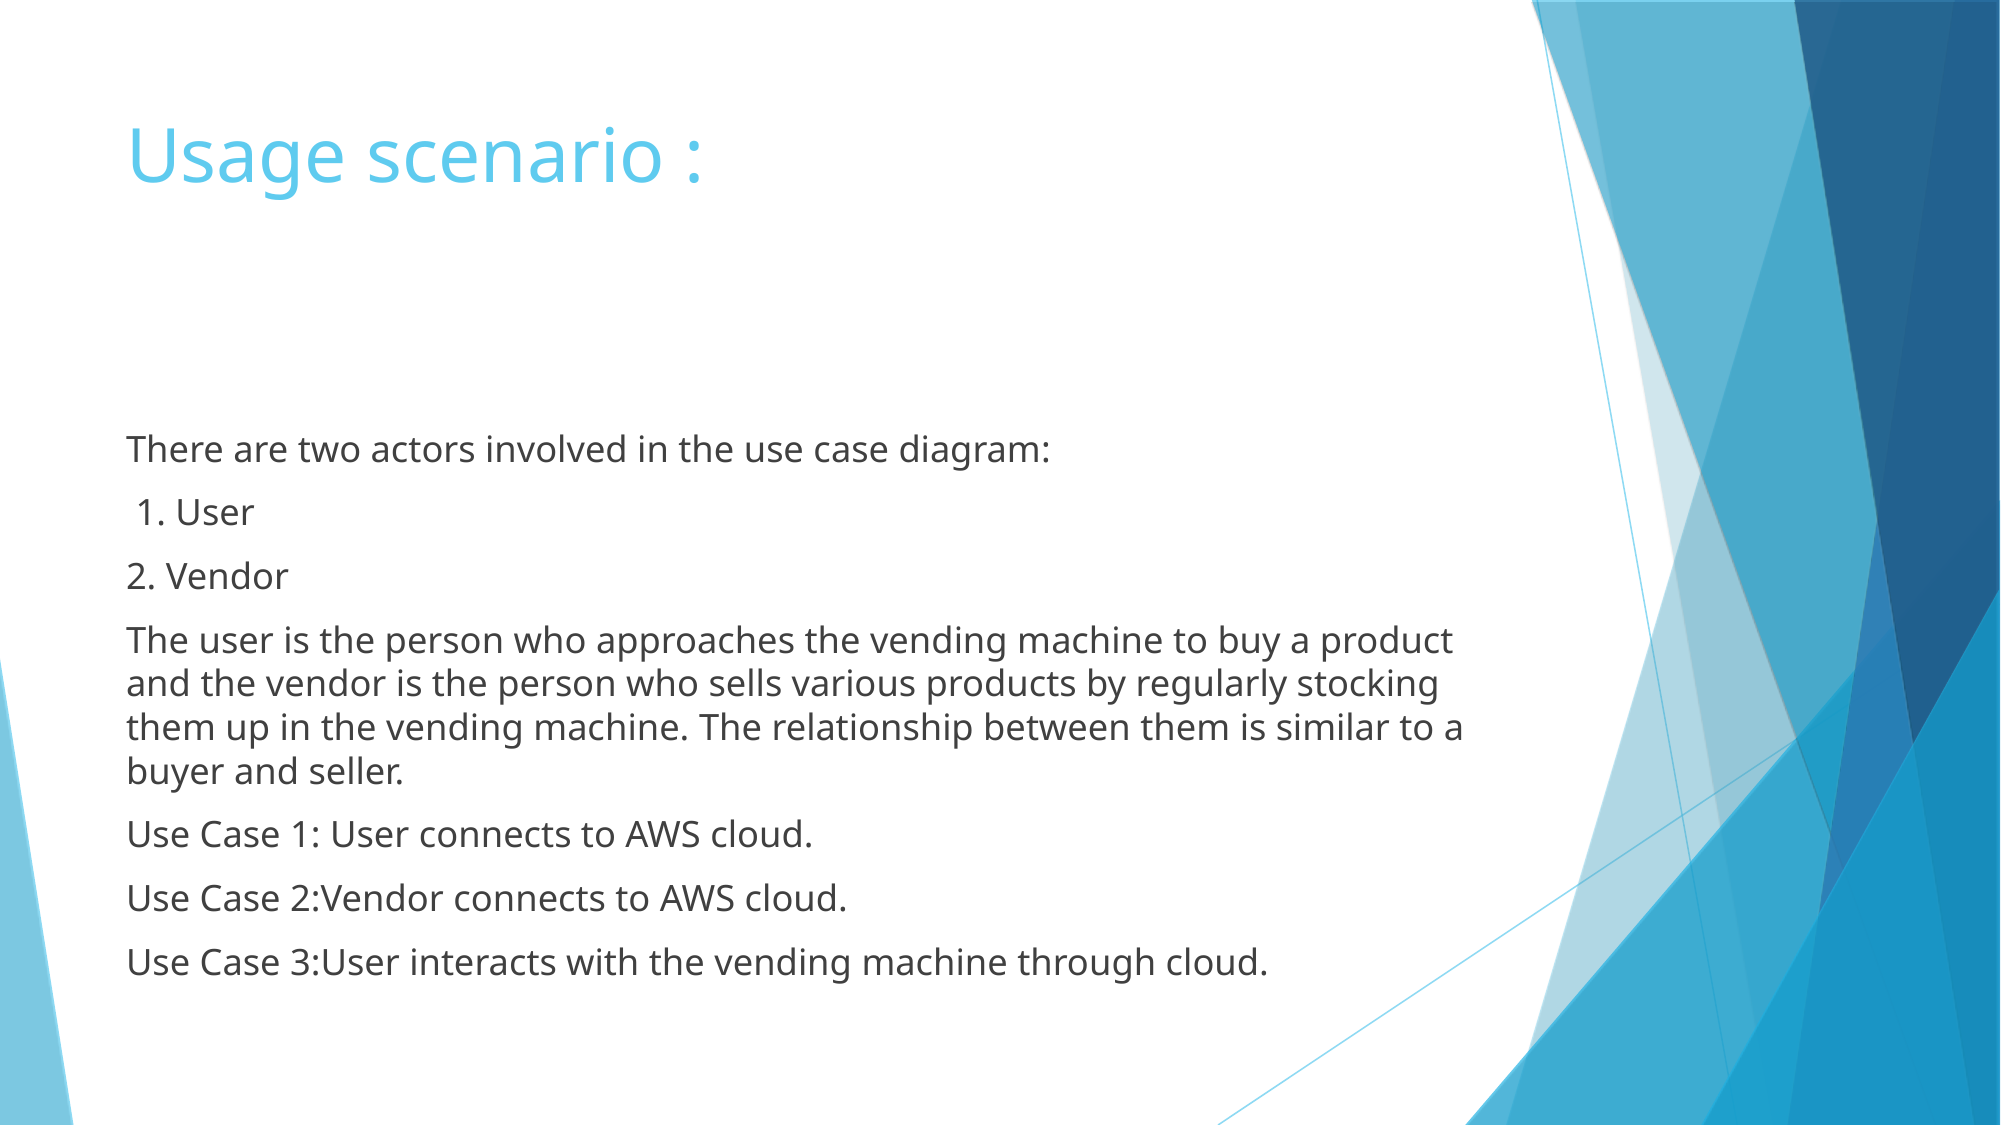

# Usage scenario :
There are two actors involved in the use case diagram:
 1. User
2. Vendor
The user is the person who approaches the vending machine to buy a product and the vendor is the person who sells various products by regularly stocking them up in the vending machine. The relationship between them is similar to a buyer and seller.
Use Case 1: User connects to AWS cloud.
Use Case 2:Vendor connects to AWS cloud.
Use Case 3:User interacts with the vending machine through cloud.